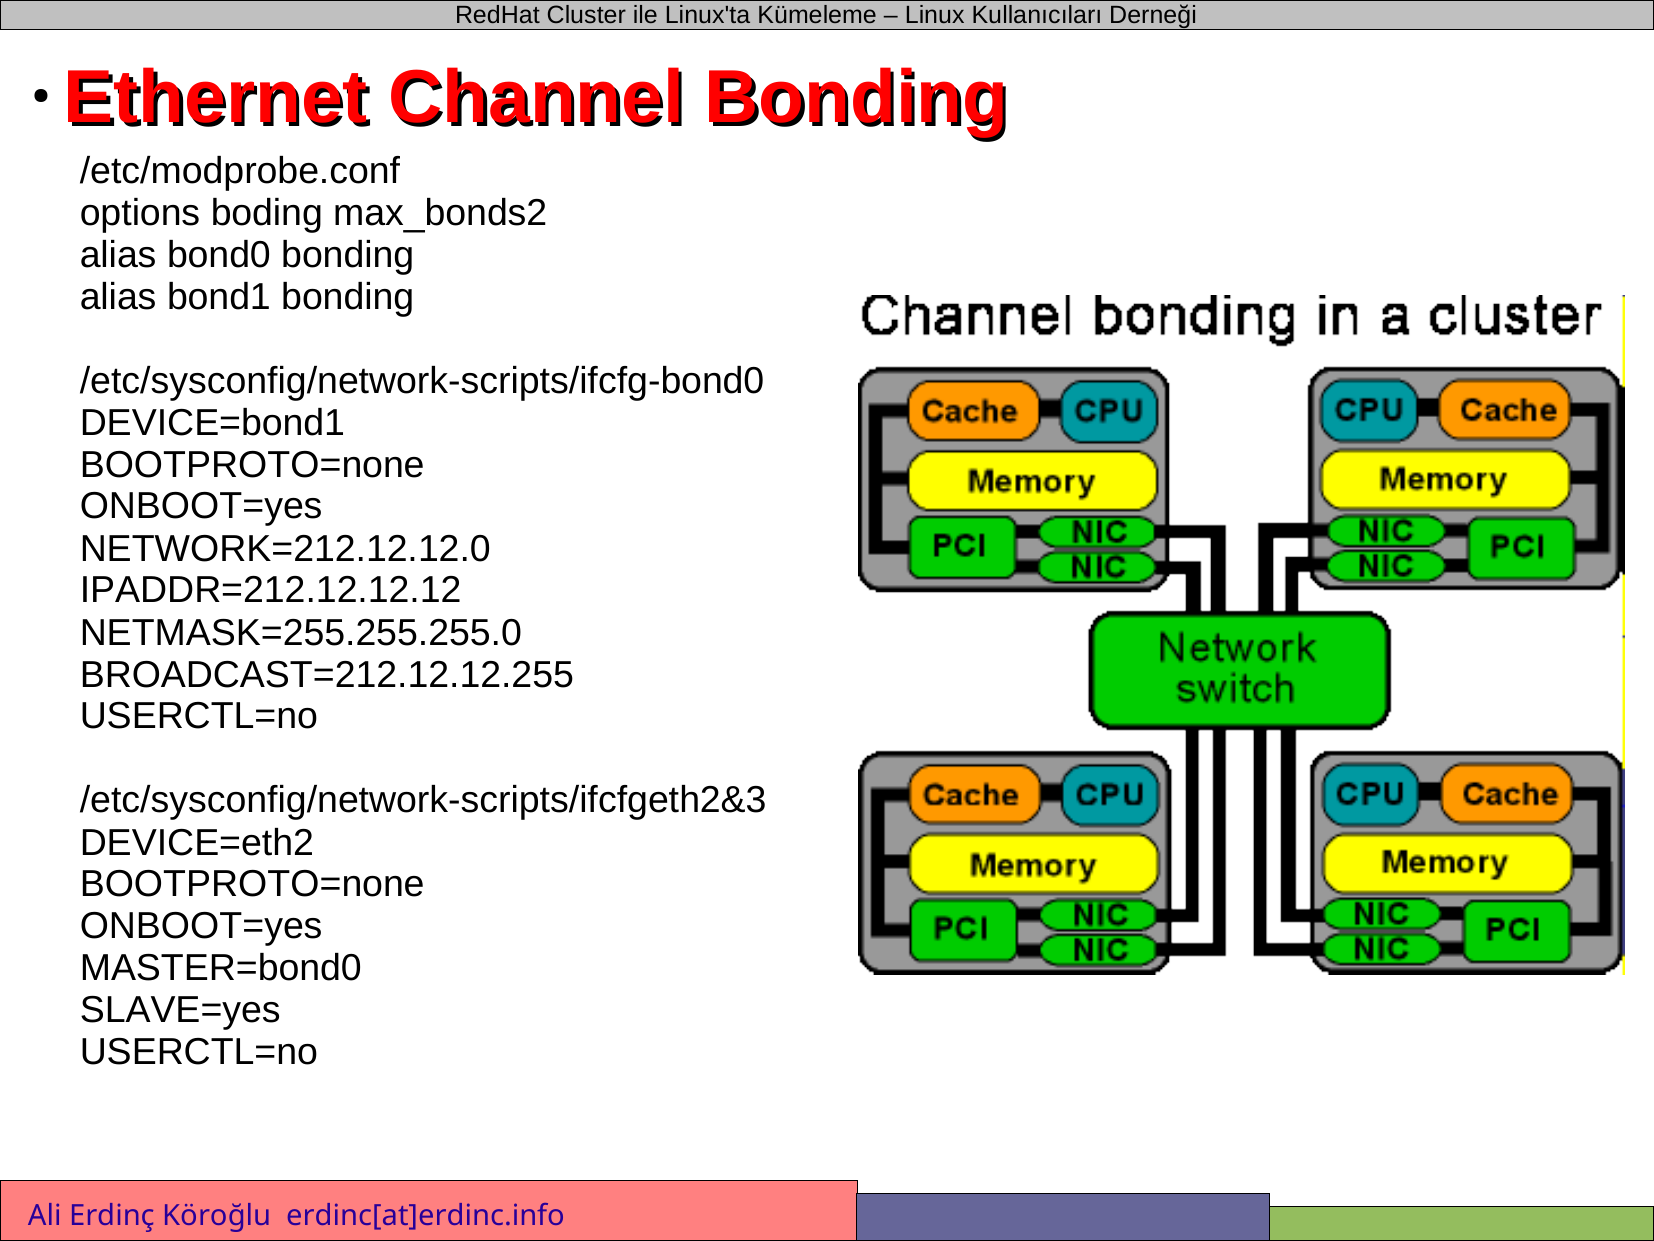

RedHat Cluster ile Linux'ta Kümeleme – Linux Kullanıcıları Derneği
 Ethernet Channel Bonding
/etc/modprobe.conf
options boding max_bonds2
alias bond0 bonding
alias bond1 bonding
/etc/sysconfig/network-scripts/ifcfg-bond0
DEVICE=bond1
BOOTPROTO=none
ONBOOT=yes
NETWORK=212.12.12.0
IPADDR=212.12.12.12
NETMASK=255.255.255.0
BROADCAST=212.12.12.255
USERCTL=no
/etc/sysconfig/network-scripts/ifcfgeth2&3
DEVICE=eth2
BOOTPROTO=none
ONBOOT=yes
MASTER=bond0
SLAVE=yes
USERCTL=no
Ali Erdinç Köroğlu erdinc[at]erdinc.info http://www.erdinc.info